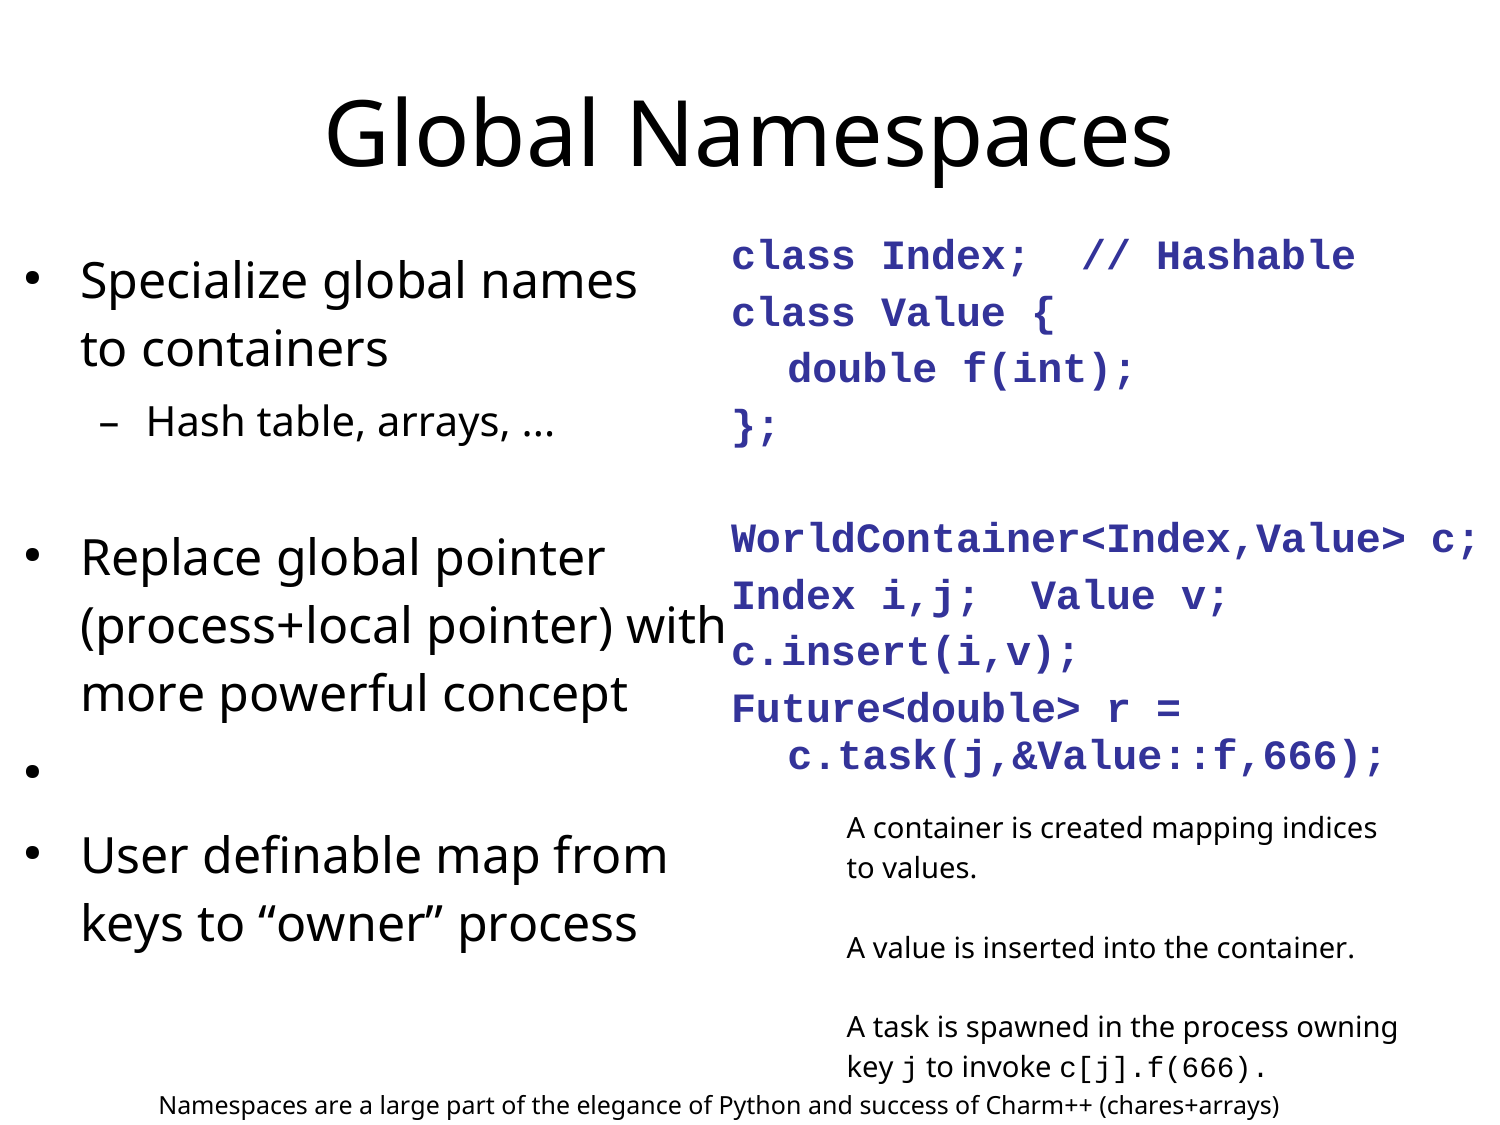

# Global Namespaces
class Index; // Hashable
class Value {
	double f(int);
};
WorldContainer<Index,Value> c;
Index i,j; Value v;
c.insert(i,v);
Future<double> r = c.task(j,&Value::f,666);
Specialize global names
to containers
Hash table, arrays, ...
Replace global pointer (process+local pointer) with more powerful concept
User definable map from keys to “owner” process
A container is created mapping indices
to values.
A value is inserted into the container.
A task is spawned in the process owning
key j to invoke c[j].f(666).
Namespaces are a large part of the elegance of Python and success of Charm++ (chares+arrays)